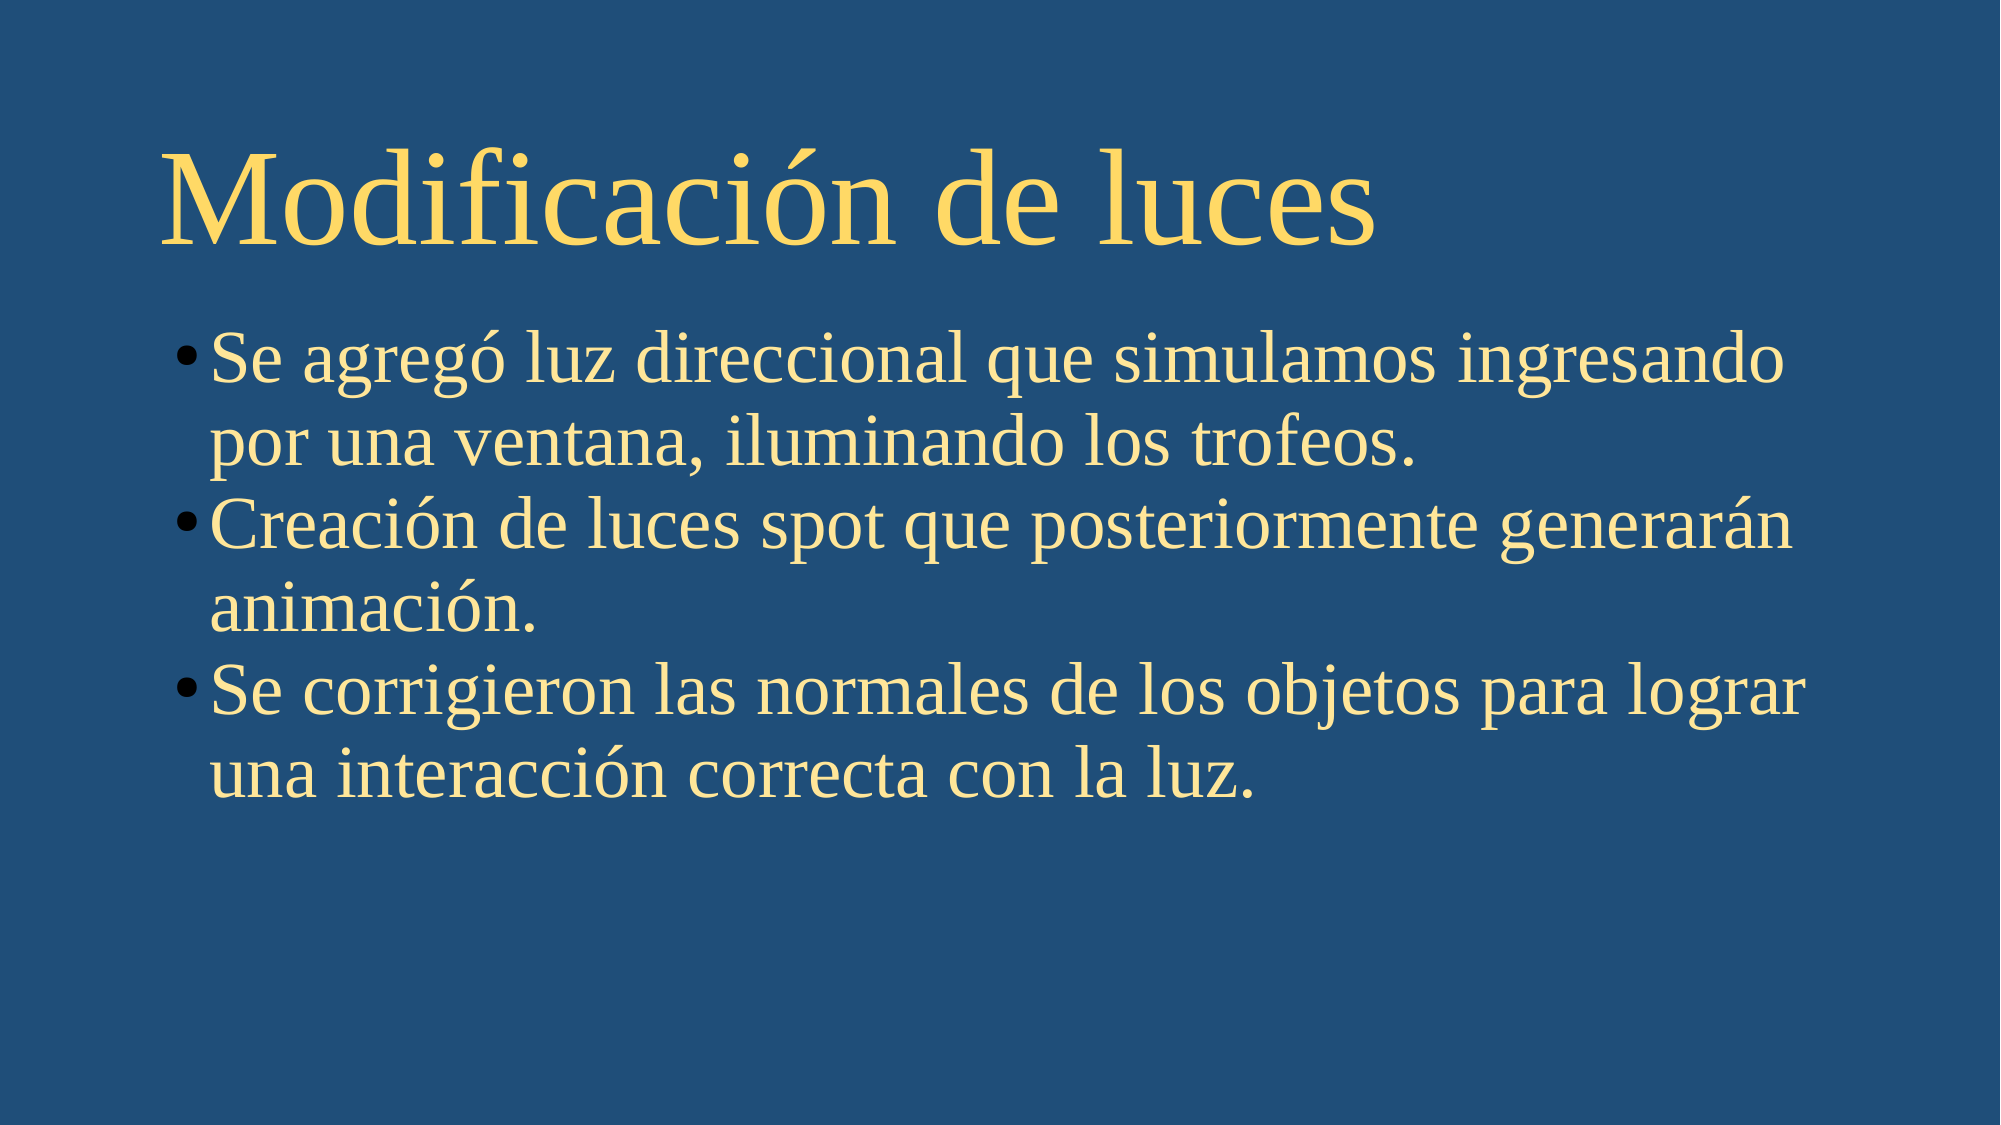

# Modificación de luces
Se agregó luz direccional que simulamos ingresando por una ventana, iluminando los trofeos.
Creación de luces spot que posteriormente generarán animación.
Se corrigieron las normales de los objetos para lograr una interacción correcta con la luz.